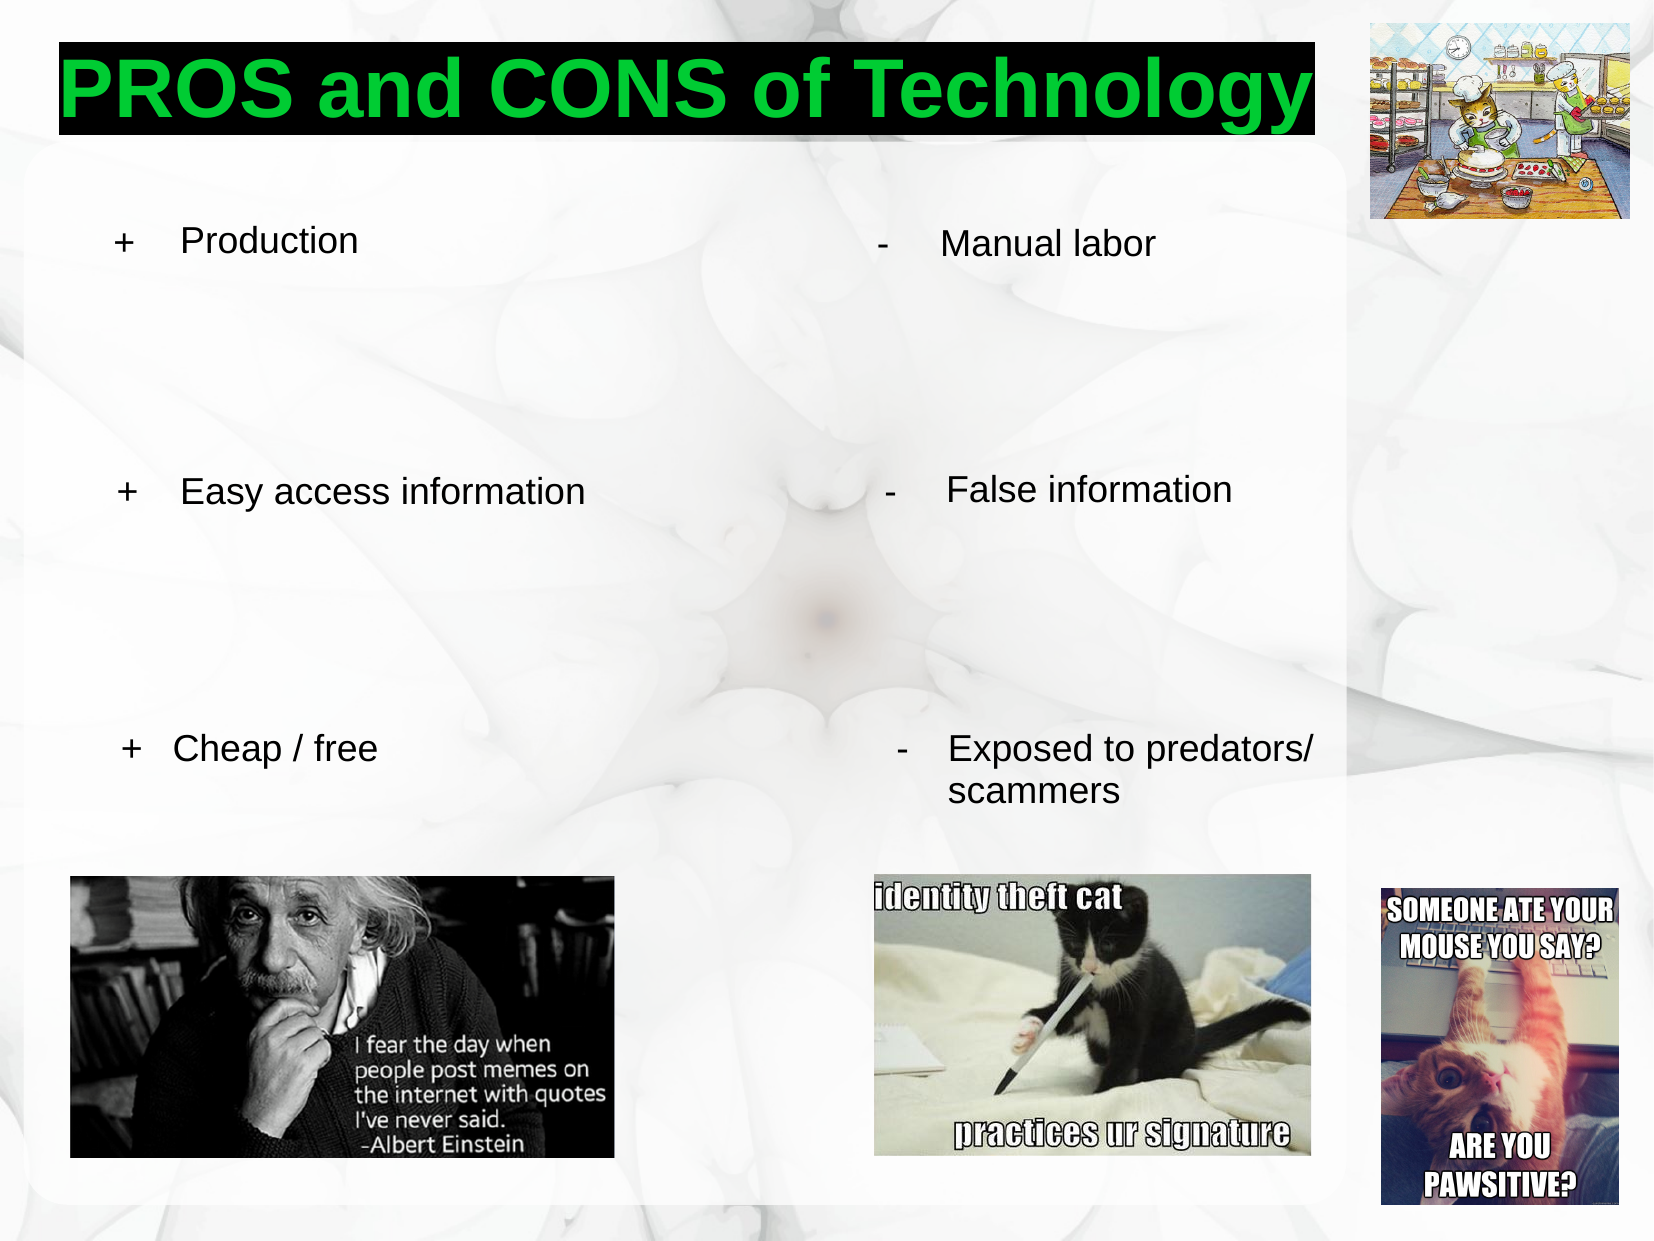

# PROS and CONS of Technology
Production
+
-
Manual labor
False information
+
Easy access information
-
+
Cheap / free
-
Exposed to predators/
scammers